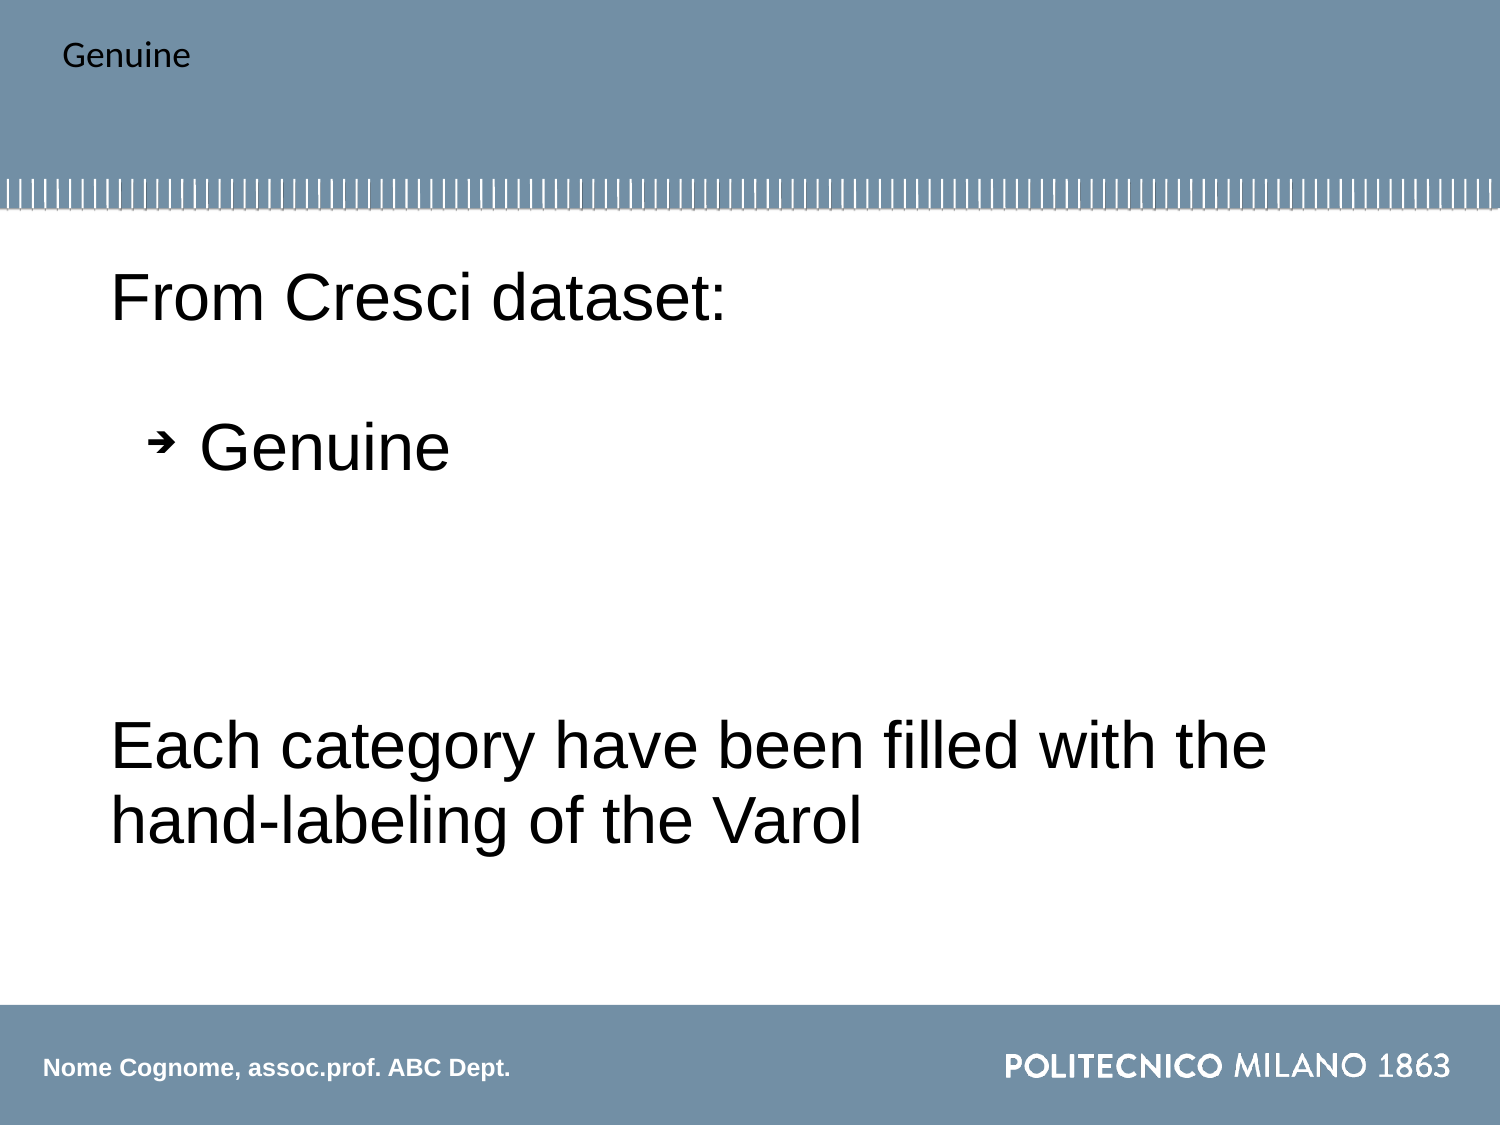

# Genuine
From Cresci dataset:
 Genuine
Each category have been filled with the hand-labeling of the Varol